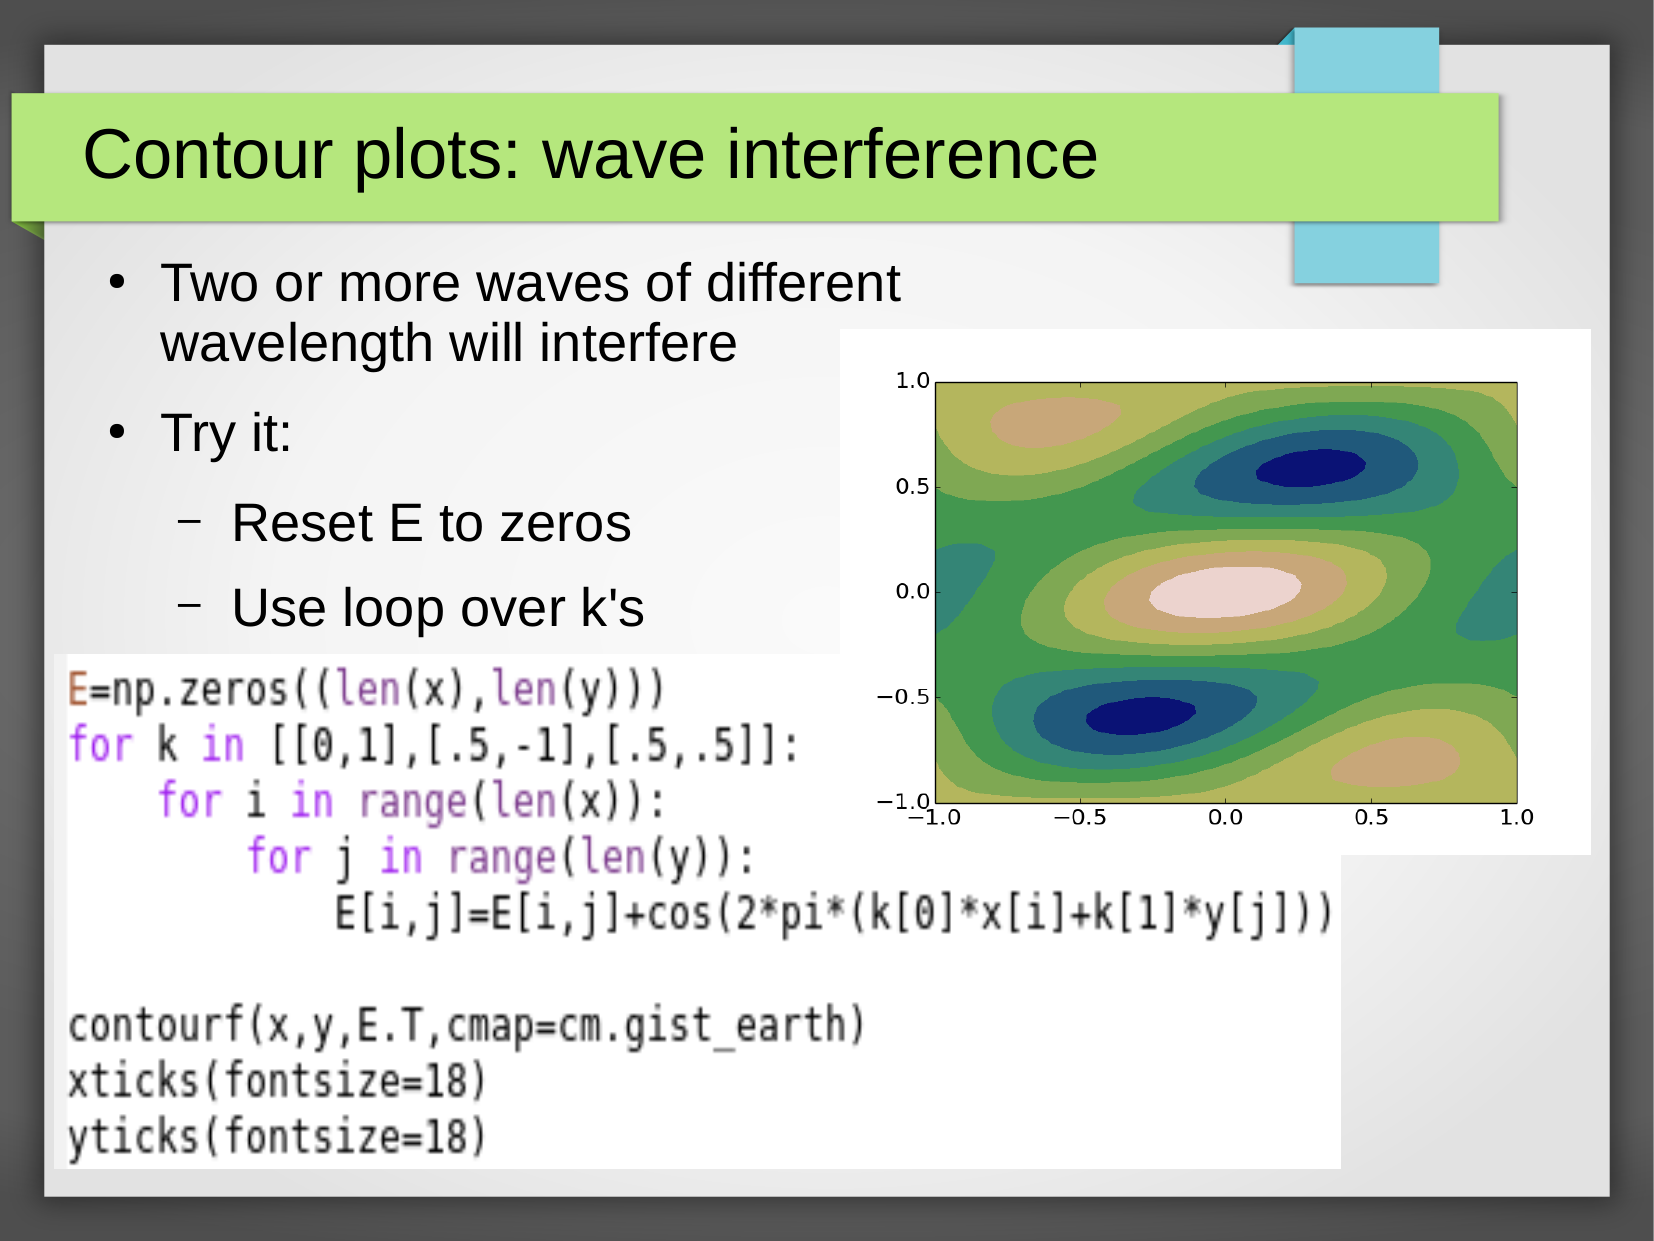

# Contour plots: wave interference
Two or more waves of different wavelength will interfere
Try it:
Reset E to zeros
Use loop over k's